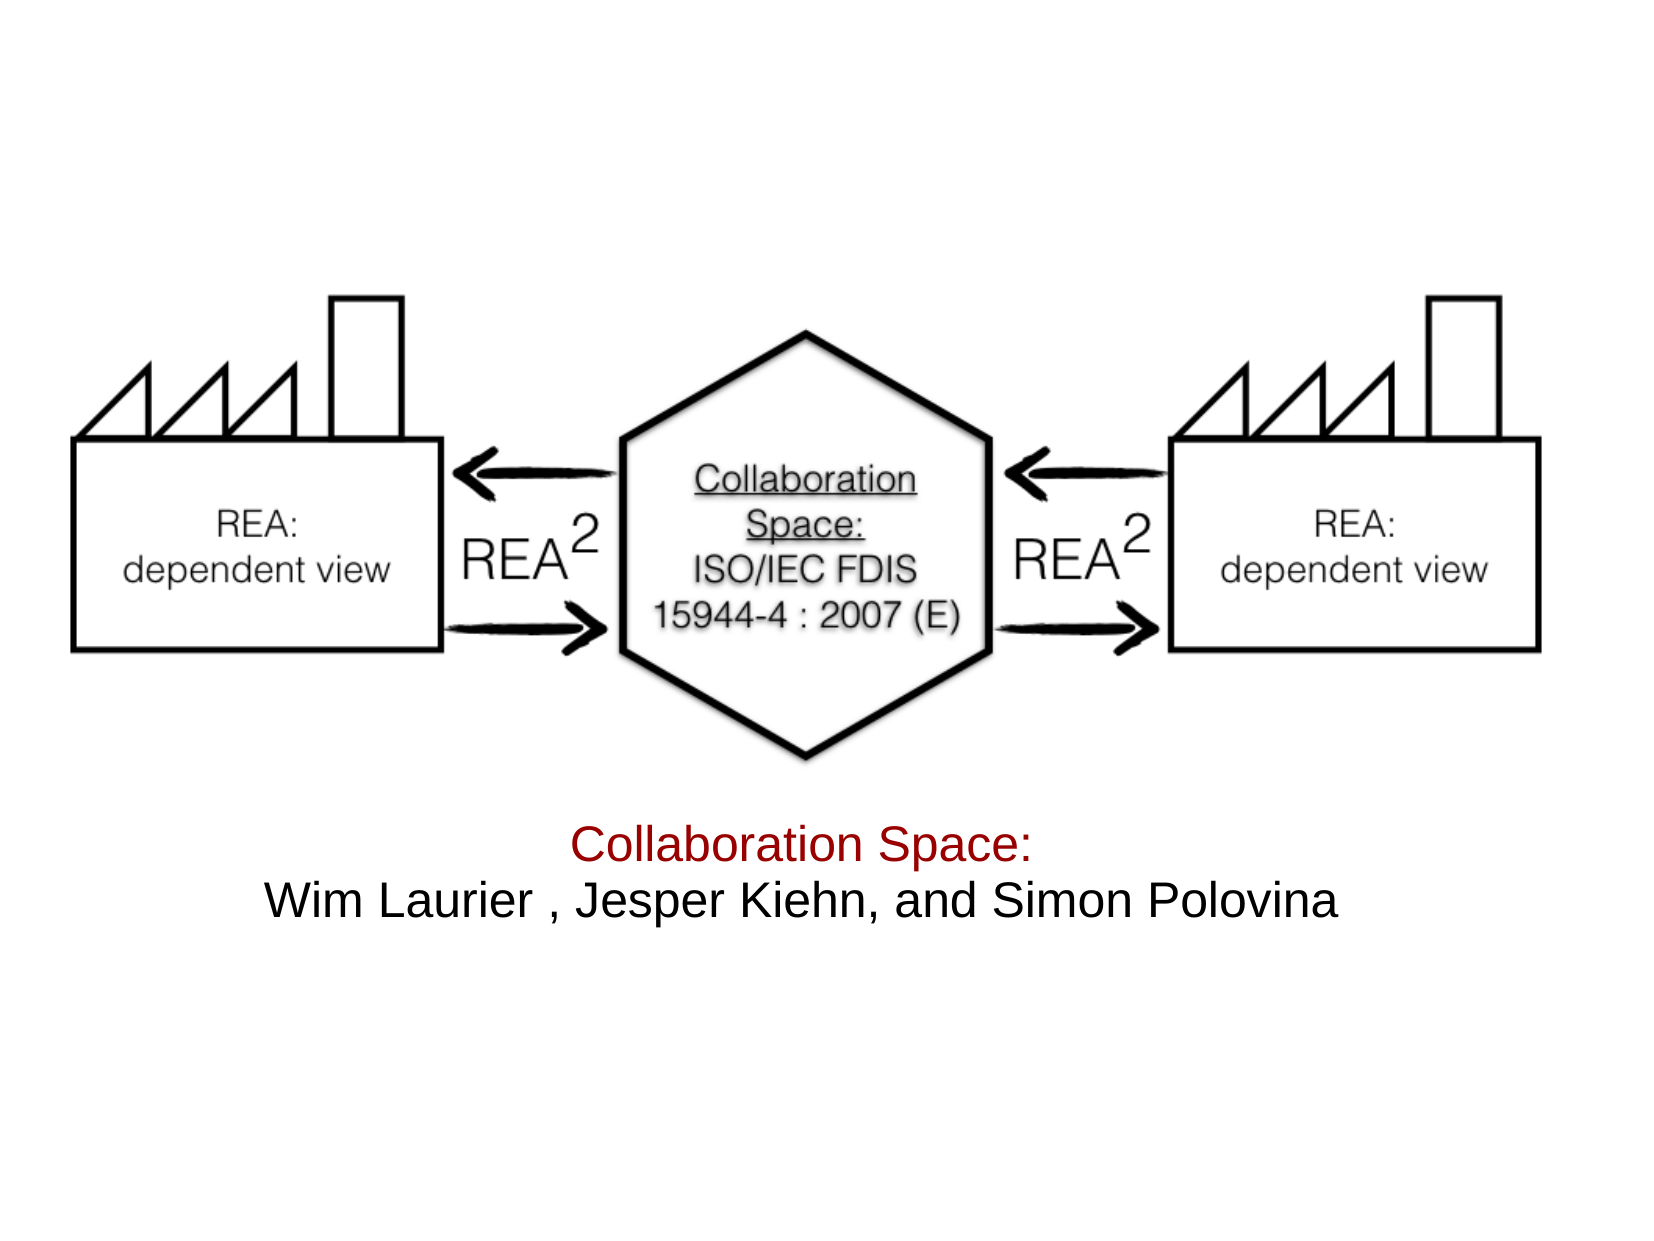

Collaboration Space:
Wim Laurier , Jesper Kiehn, and Simon Polovina